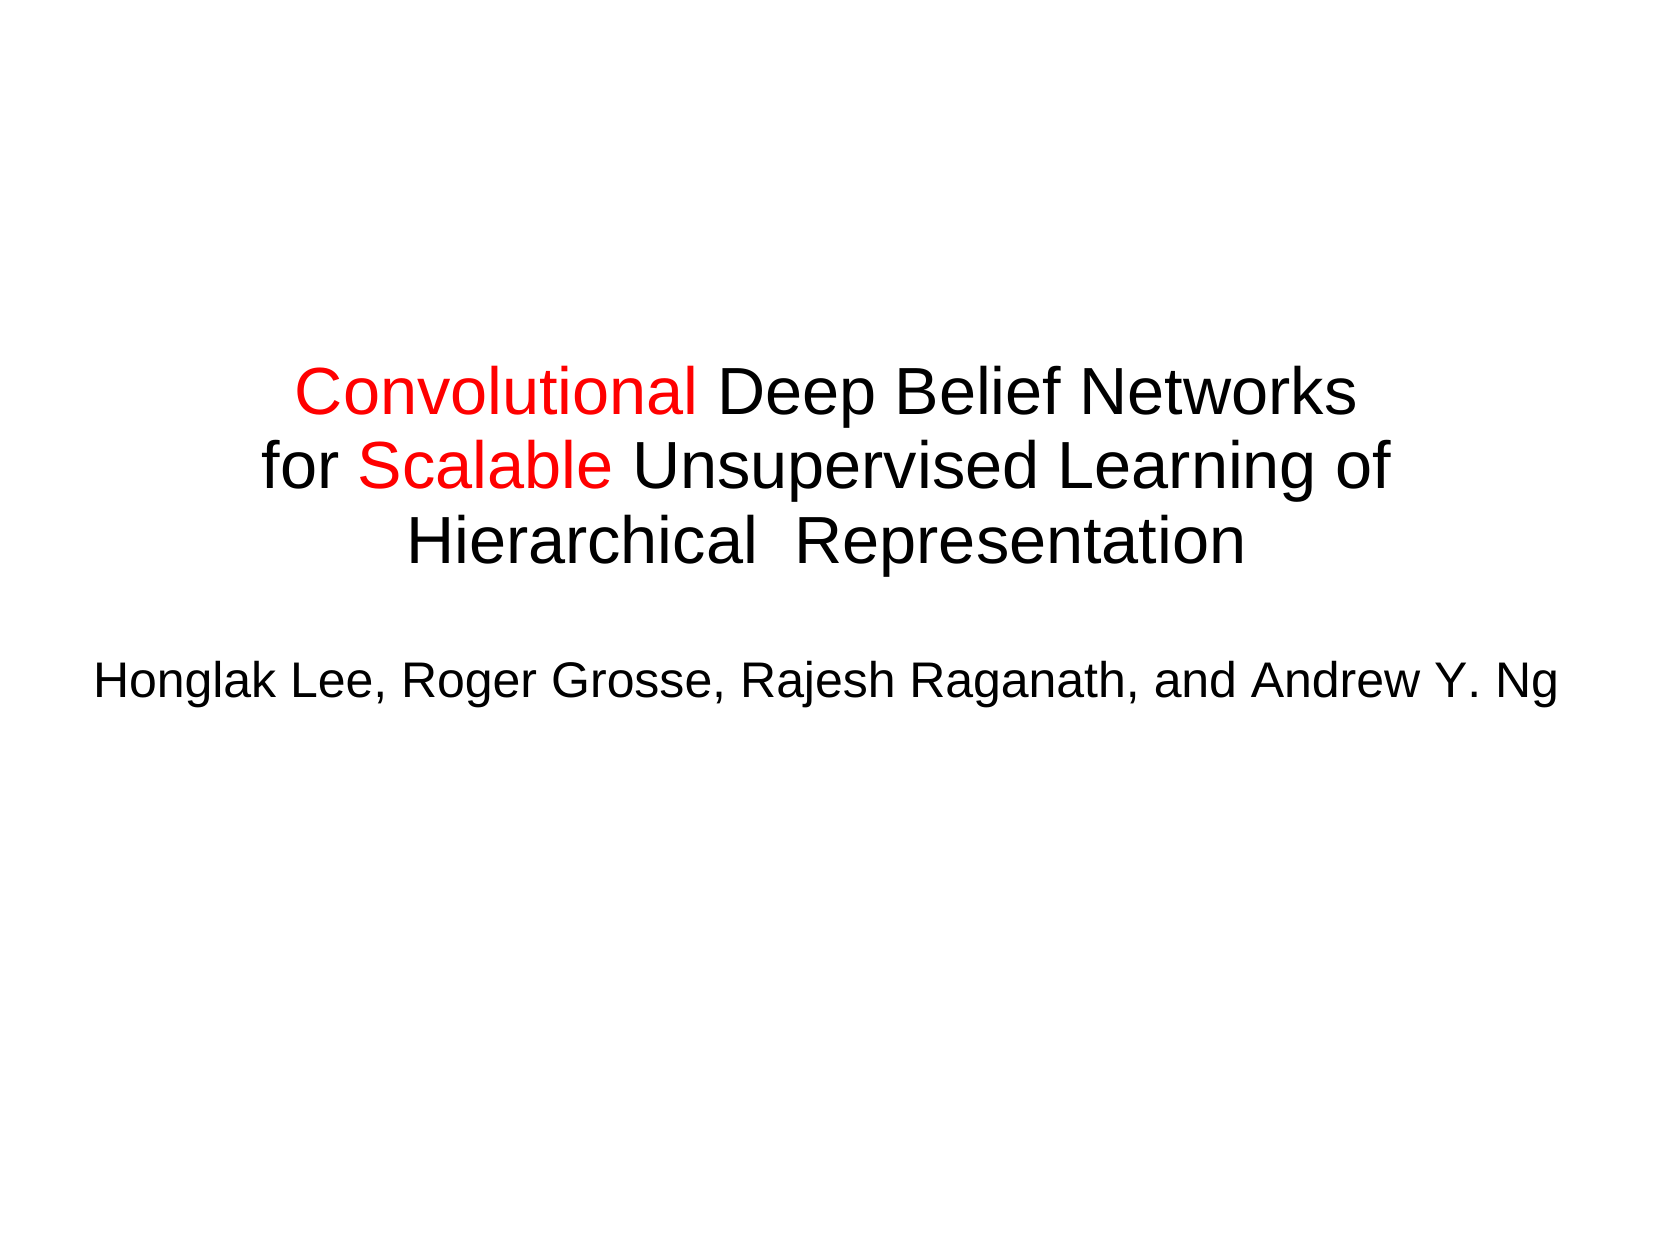

Convolutional Deep Belief Networks
for Scalable Unsupervised Learning of Hierarchical Representation
Honglak Lee, Roger Grosse, Rajesh Raganath, and Andrew Y. Ng